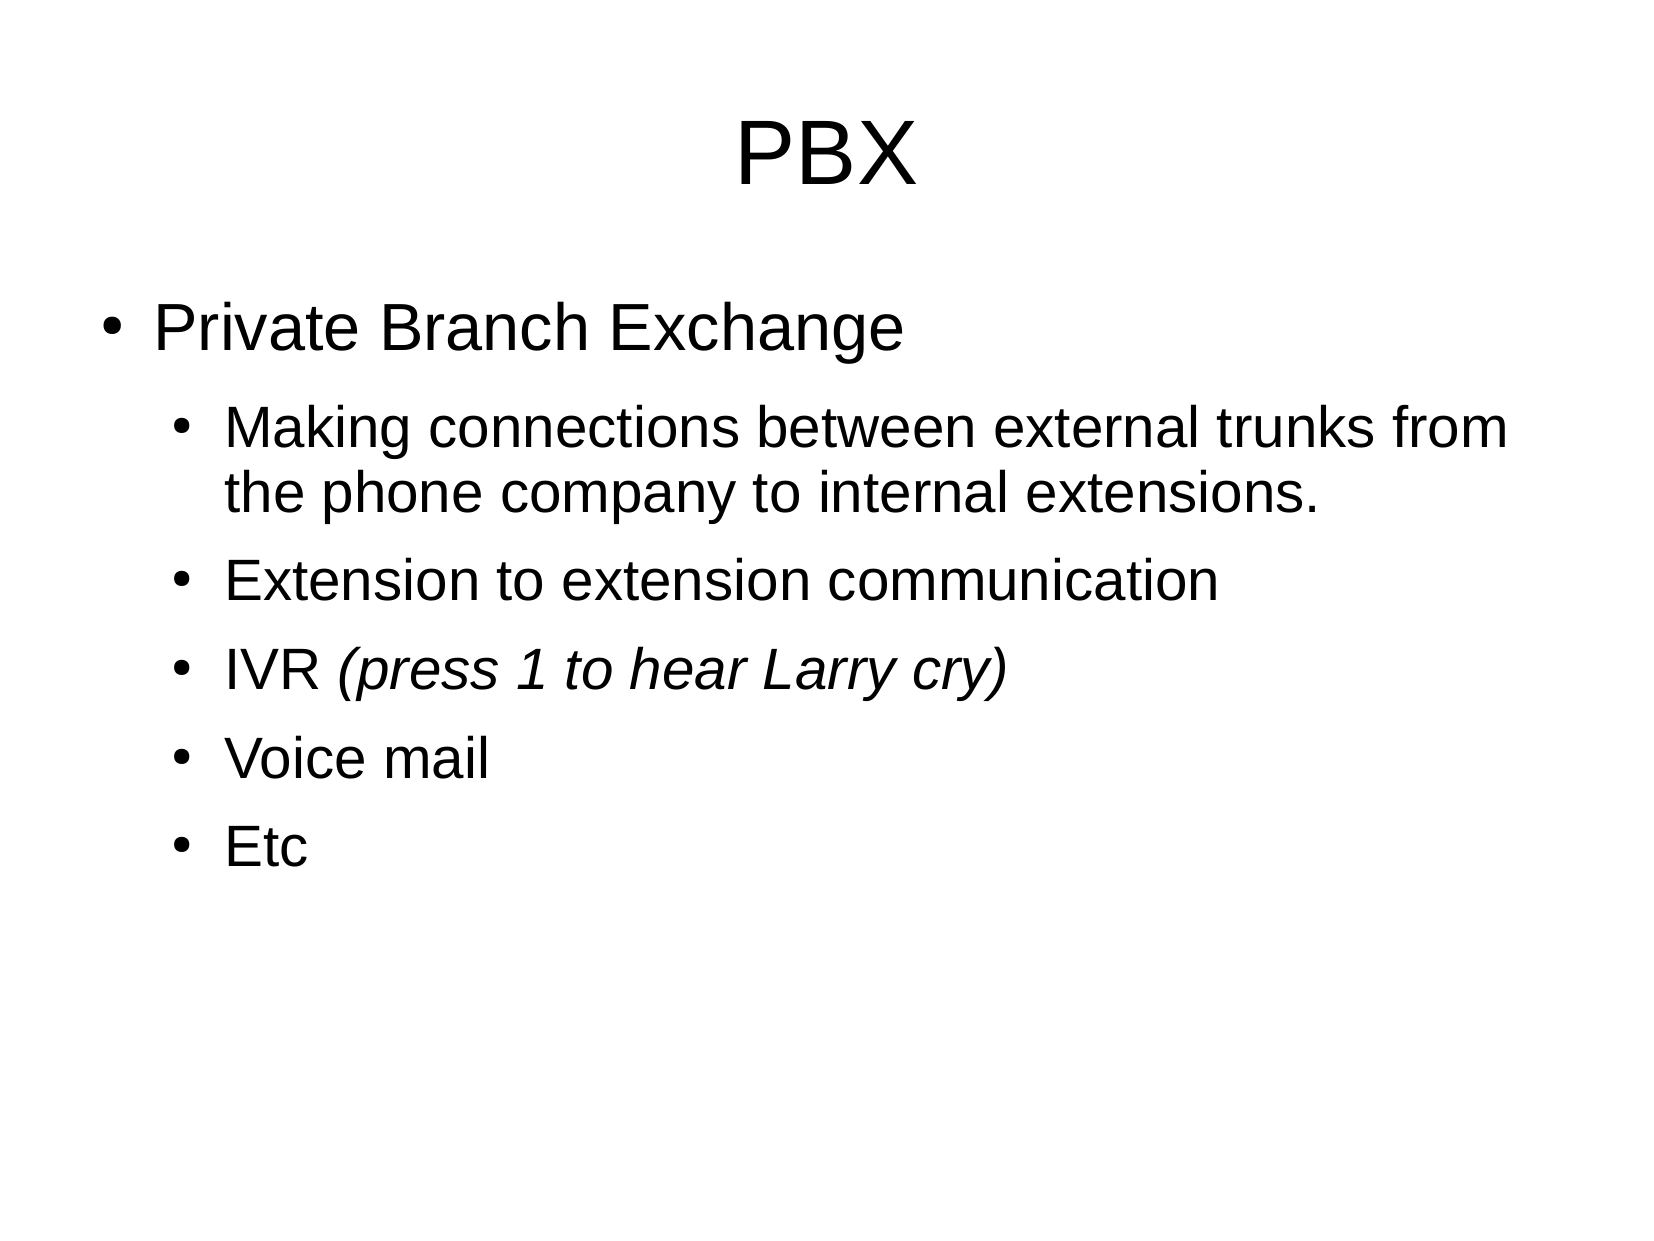

# PBX
Private Branch Exchange
Making connections between external trunks from the phone company to internal extensions.
Extension to extension communication
IVR (press 1 to hear Larry cry)
Voice mail
Etc